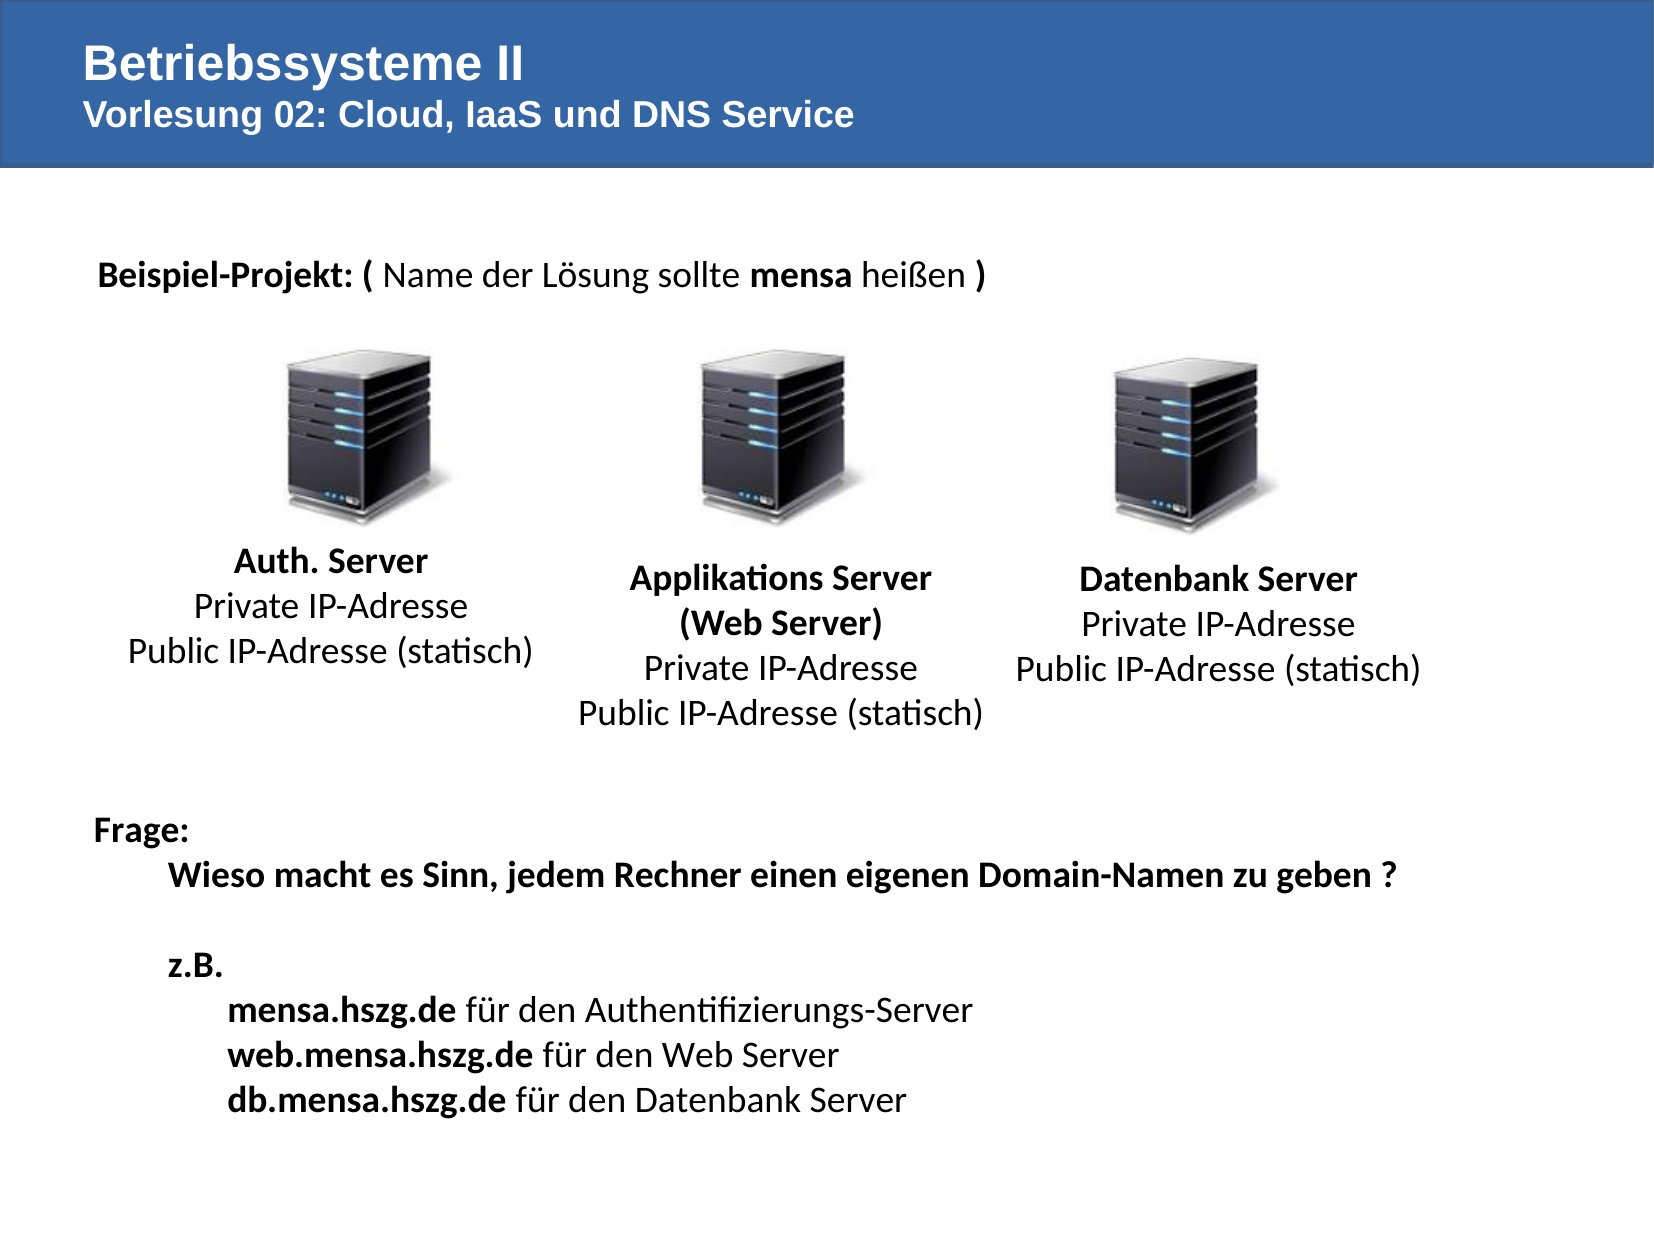

# Betriebssysteme II Vorlesung 02: Cloud, IaaS und DNS Service
Beispiel-Projekt: ( Name der Lösung sollte mensa heißen )
Auth. Server
Private IP-Adresse
Public IP-Adresse (statisch)
Applikations Server
(Web Server)
Private IP-Adresse
Public IP-Adresse (statisch)
Datenbank Server
Private IP-Adresse
Public IP-Adresse (statisch)
Frage:
	Wieso macht es Sinn, jedem Rechner einen eigenen Domain-Namen zu geben ?
	z.B.
	 mensa.hszg.de für den Authentifizierungs-Server
	 web.mensa.hszg.de für den Web Server
	 db.mensa.hszg.de für den Datenbank Server